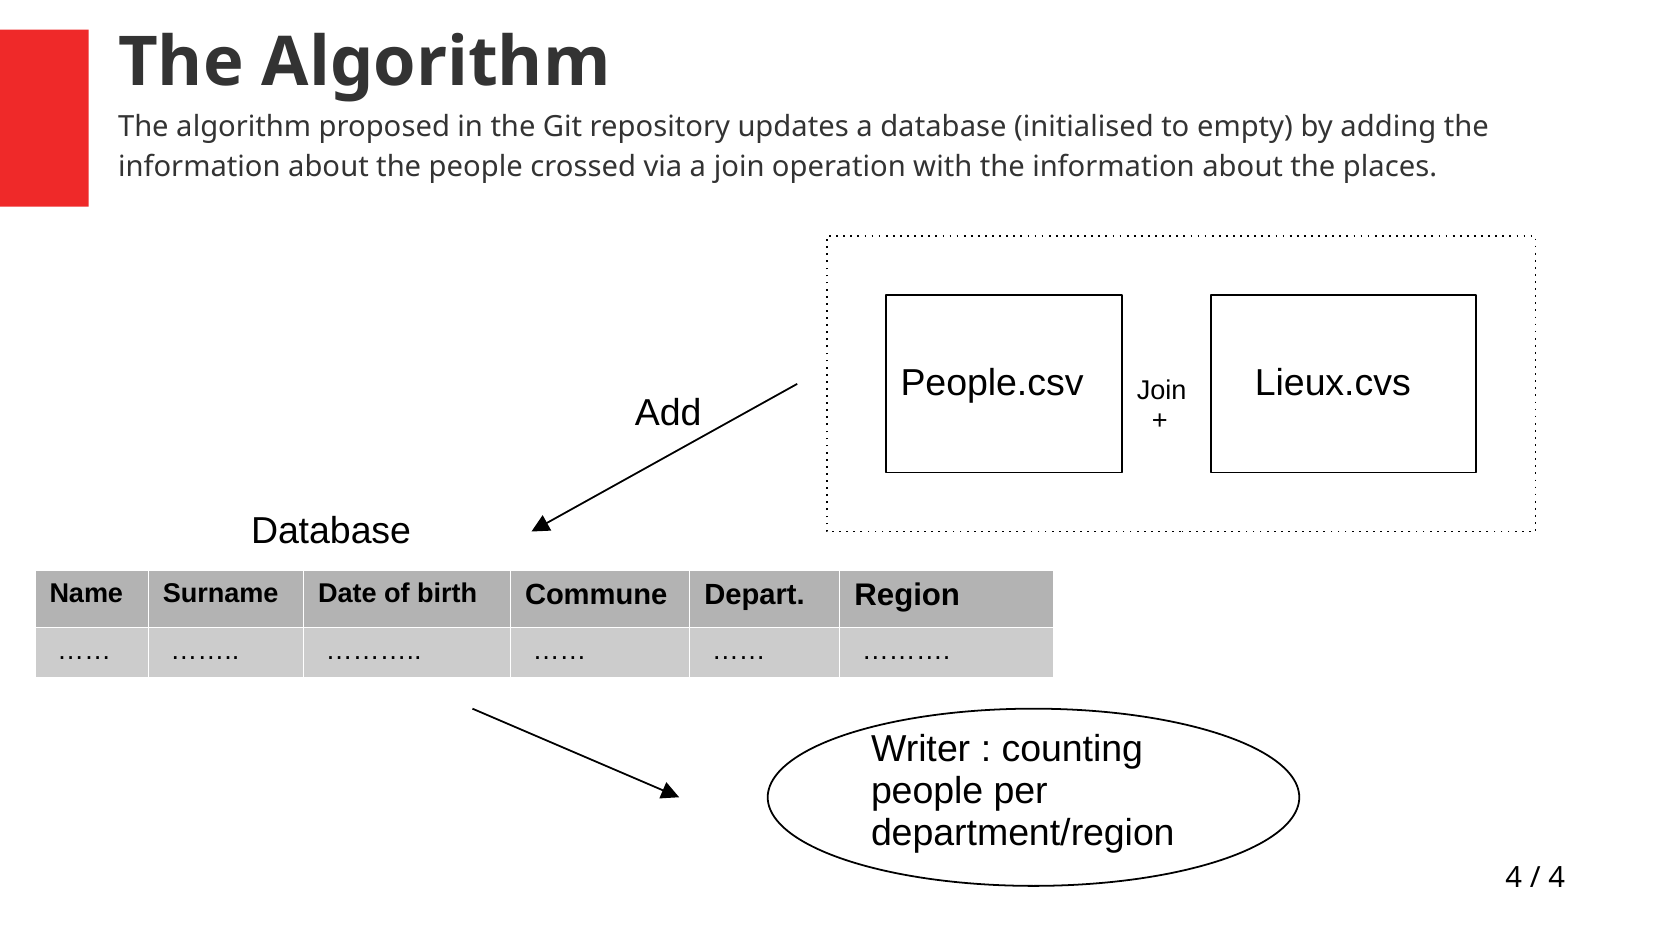

# The Algorithm The algorithm proposed in the Git repository updates a database (initialised to empty) by adding the information about the people crossed via a join operation with the information about the places.
People.csv
Lieux.cvs
Join
 +
Add
Database
| Name | Surname | Date of birth | Commune | Depart. | Region |
| --- | --- | --- | --- | --- | --- |
| …… | …….. | ……….. | …… | …… | ………. |
Writer : counting people per department/region
4